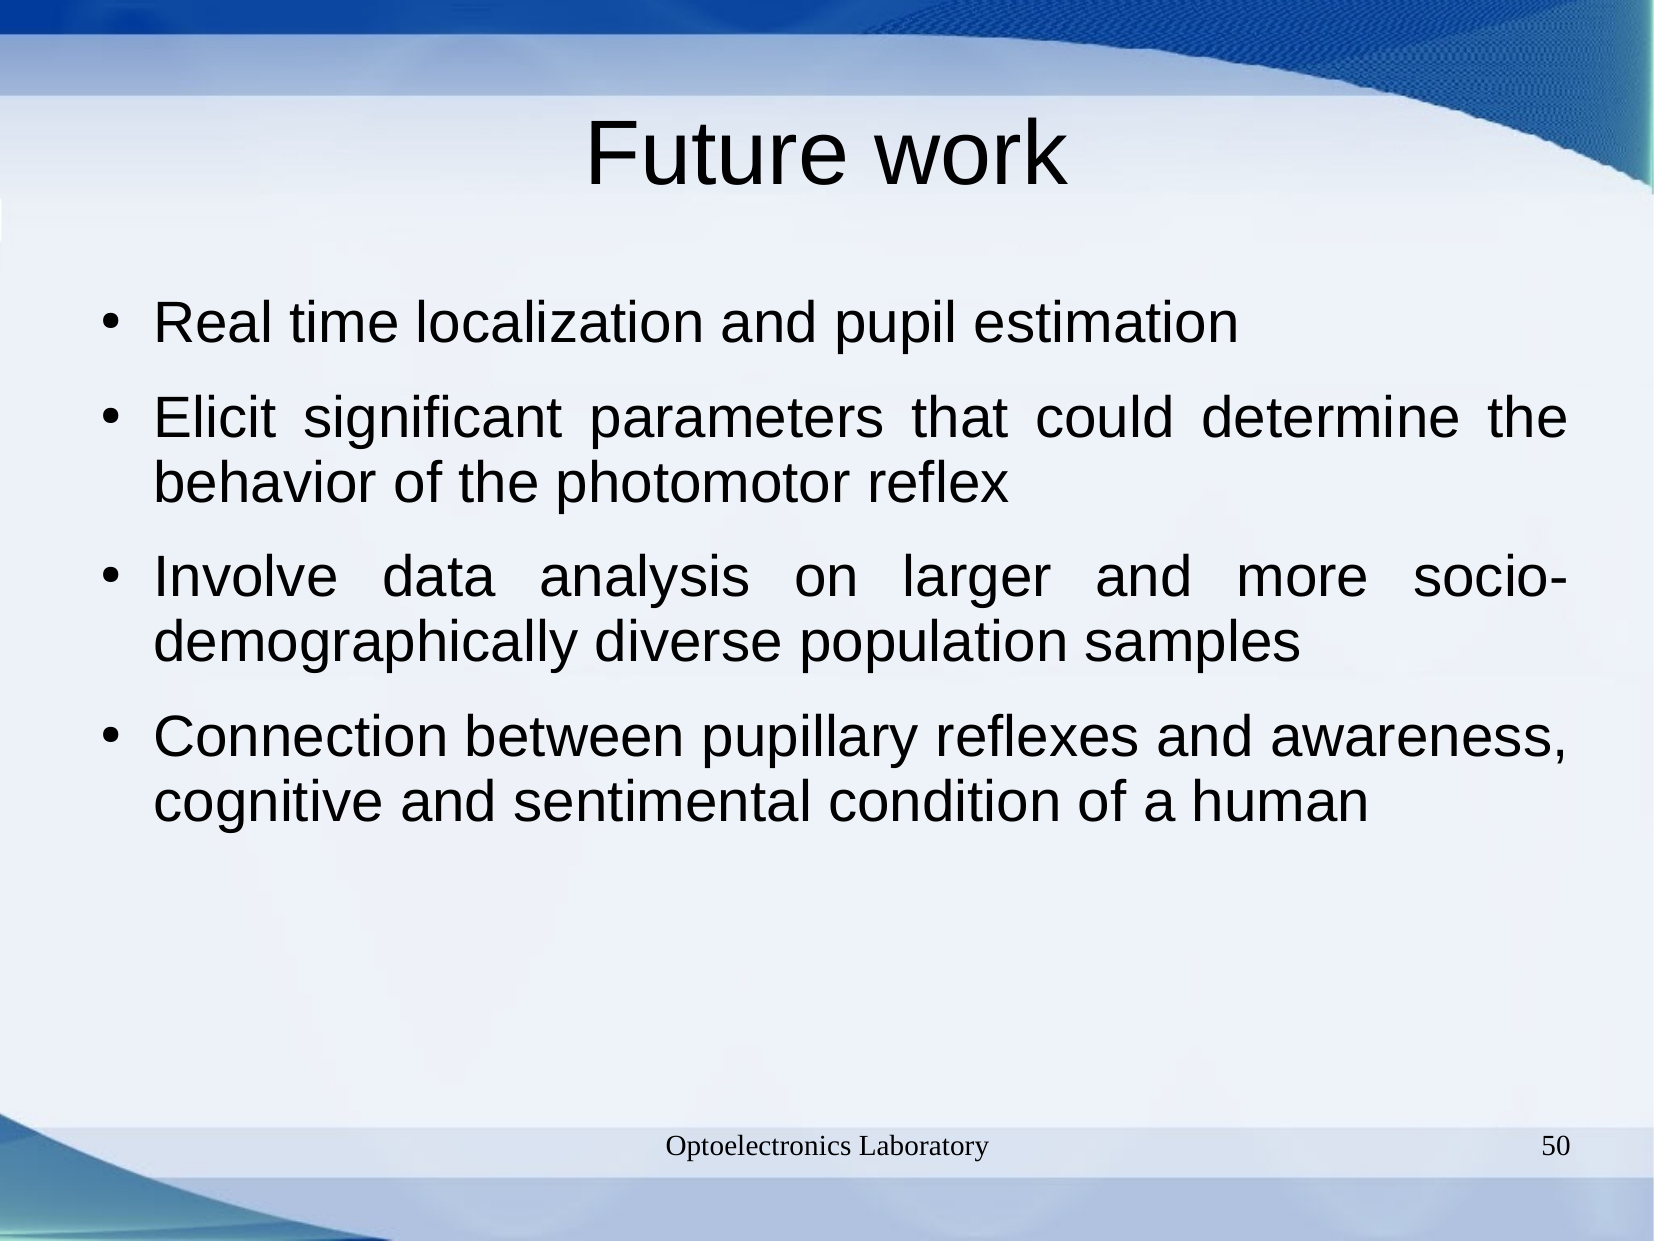

# Future work
Real time localization and pupil estimation
Elicit significant parameters that could determine the behavior of the photomotor reflex
Involve data analysis on larger and more socio-demographically diverse population samples
Connection between pupillary reflexes and awareness, cognitive and sentimental condition of a human
Optoelectronics Laboratory
50